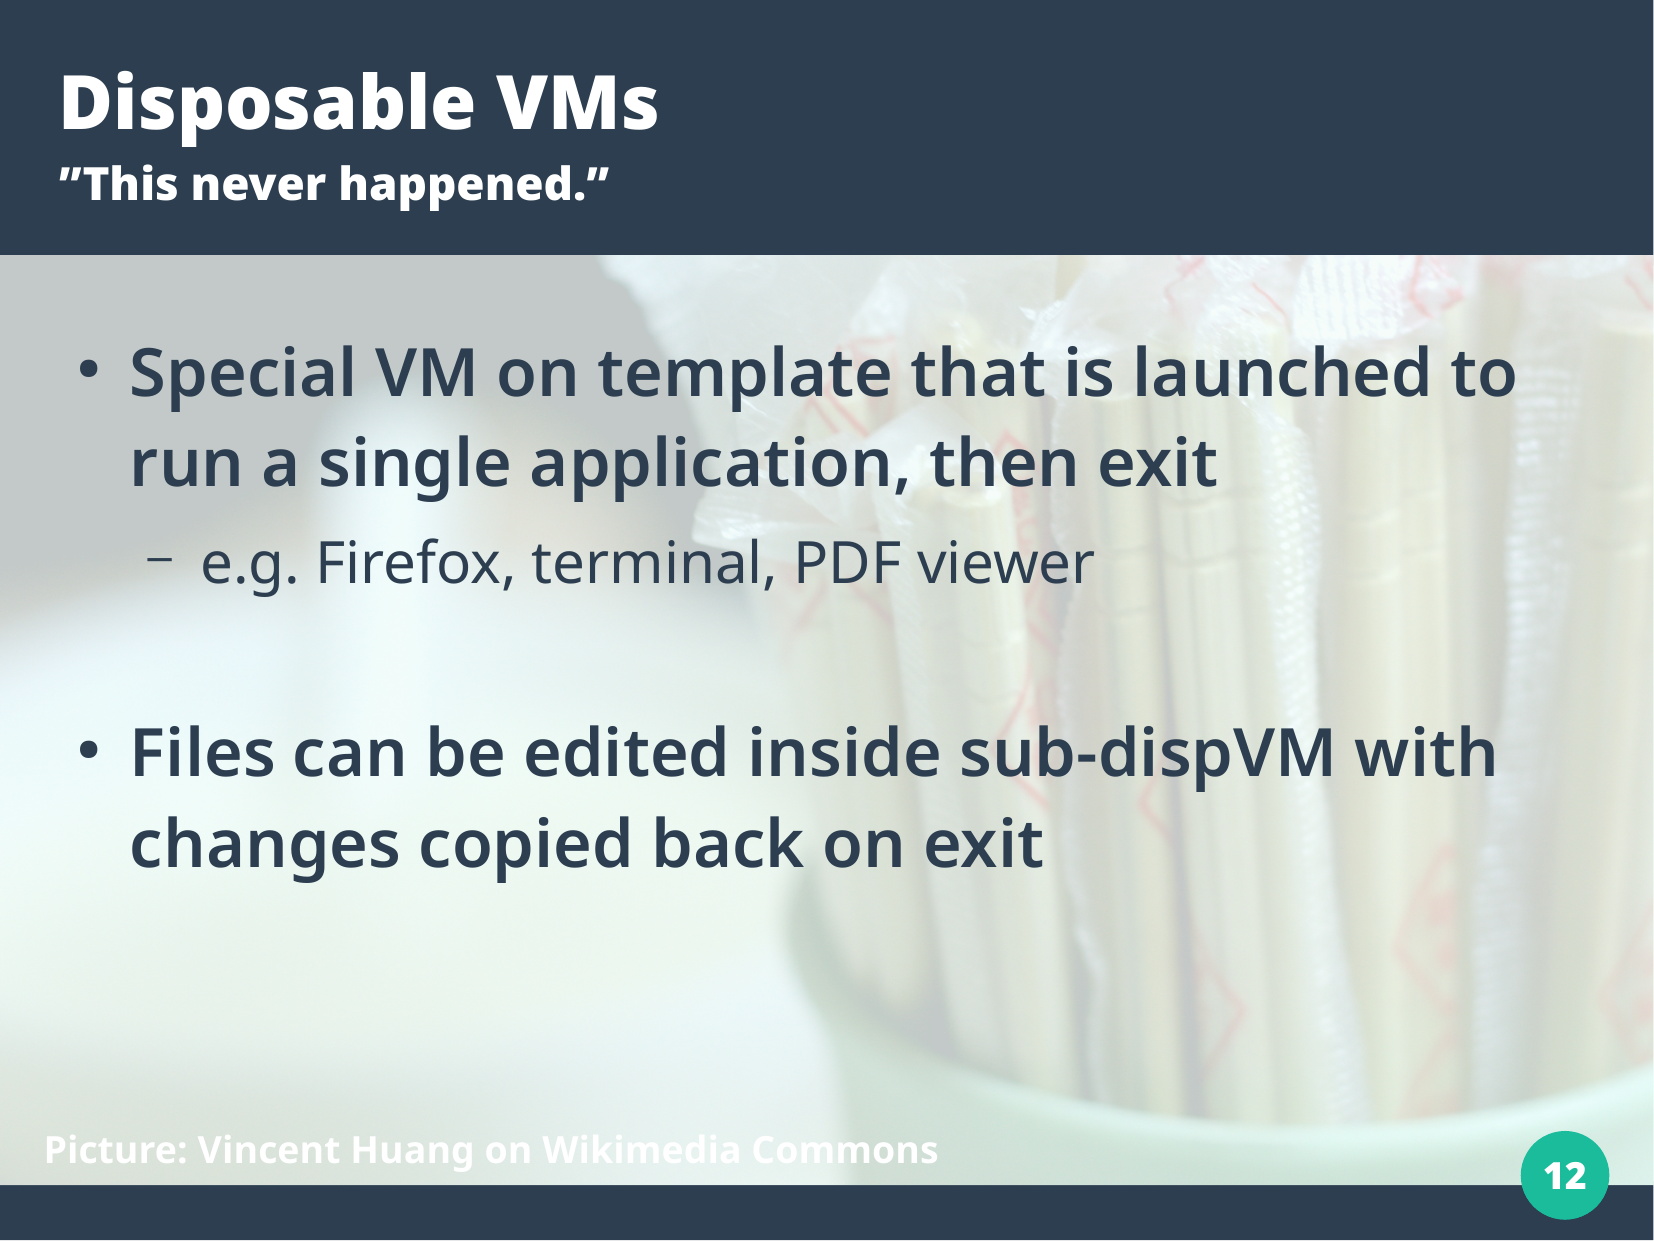

# Disposable VMs ”This never happened.”
Special VM on template that is launched to run a single application, then exit
e.g. Firefox, terminal, PDF viewer
Files can be edited inside sub-dispVM with changes copied back on exit
Picture: Vincent Huang on Wikimedia Commons
12